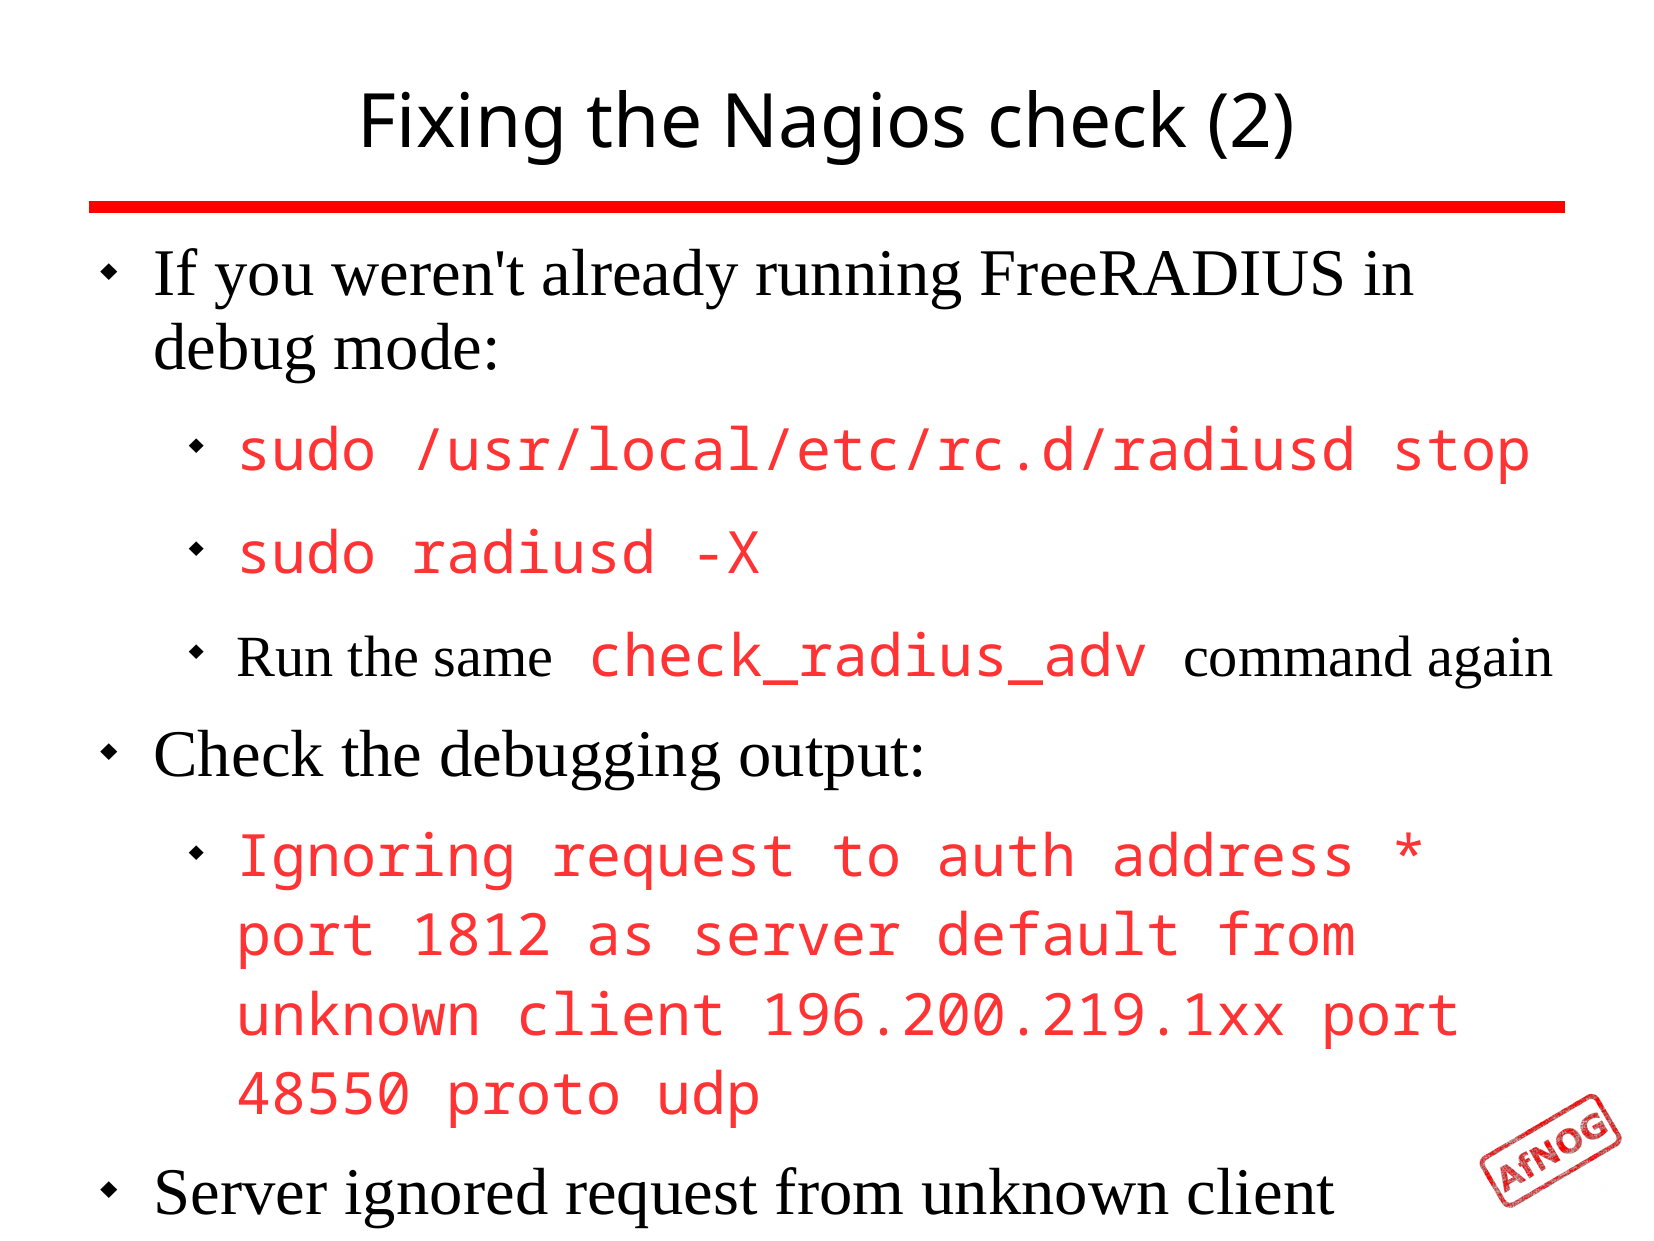

# Fixing the Nagios check (2)
If you weren't already running FreeRADIUS in debug mode:
sudo /usr/local/etc/rc.d/radiusd stop
sudo radiusd -X
Run the same check_radius_adv command again
Check the debugging output:
Ignoring request to auth address * port 1812 as server default from unknown client 196.200.219.1xx port 48550 proto udp
Server ignored request from unknown client